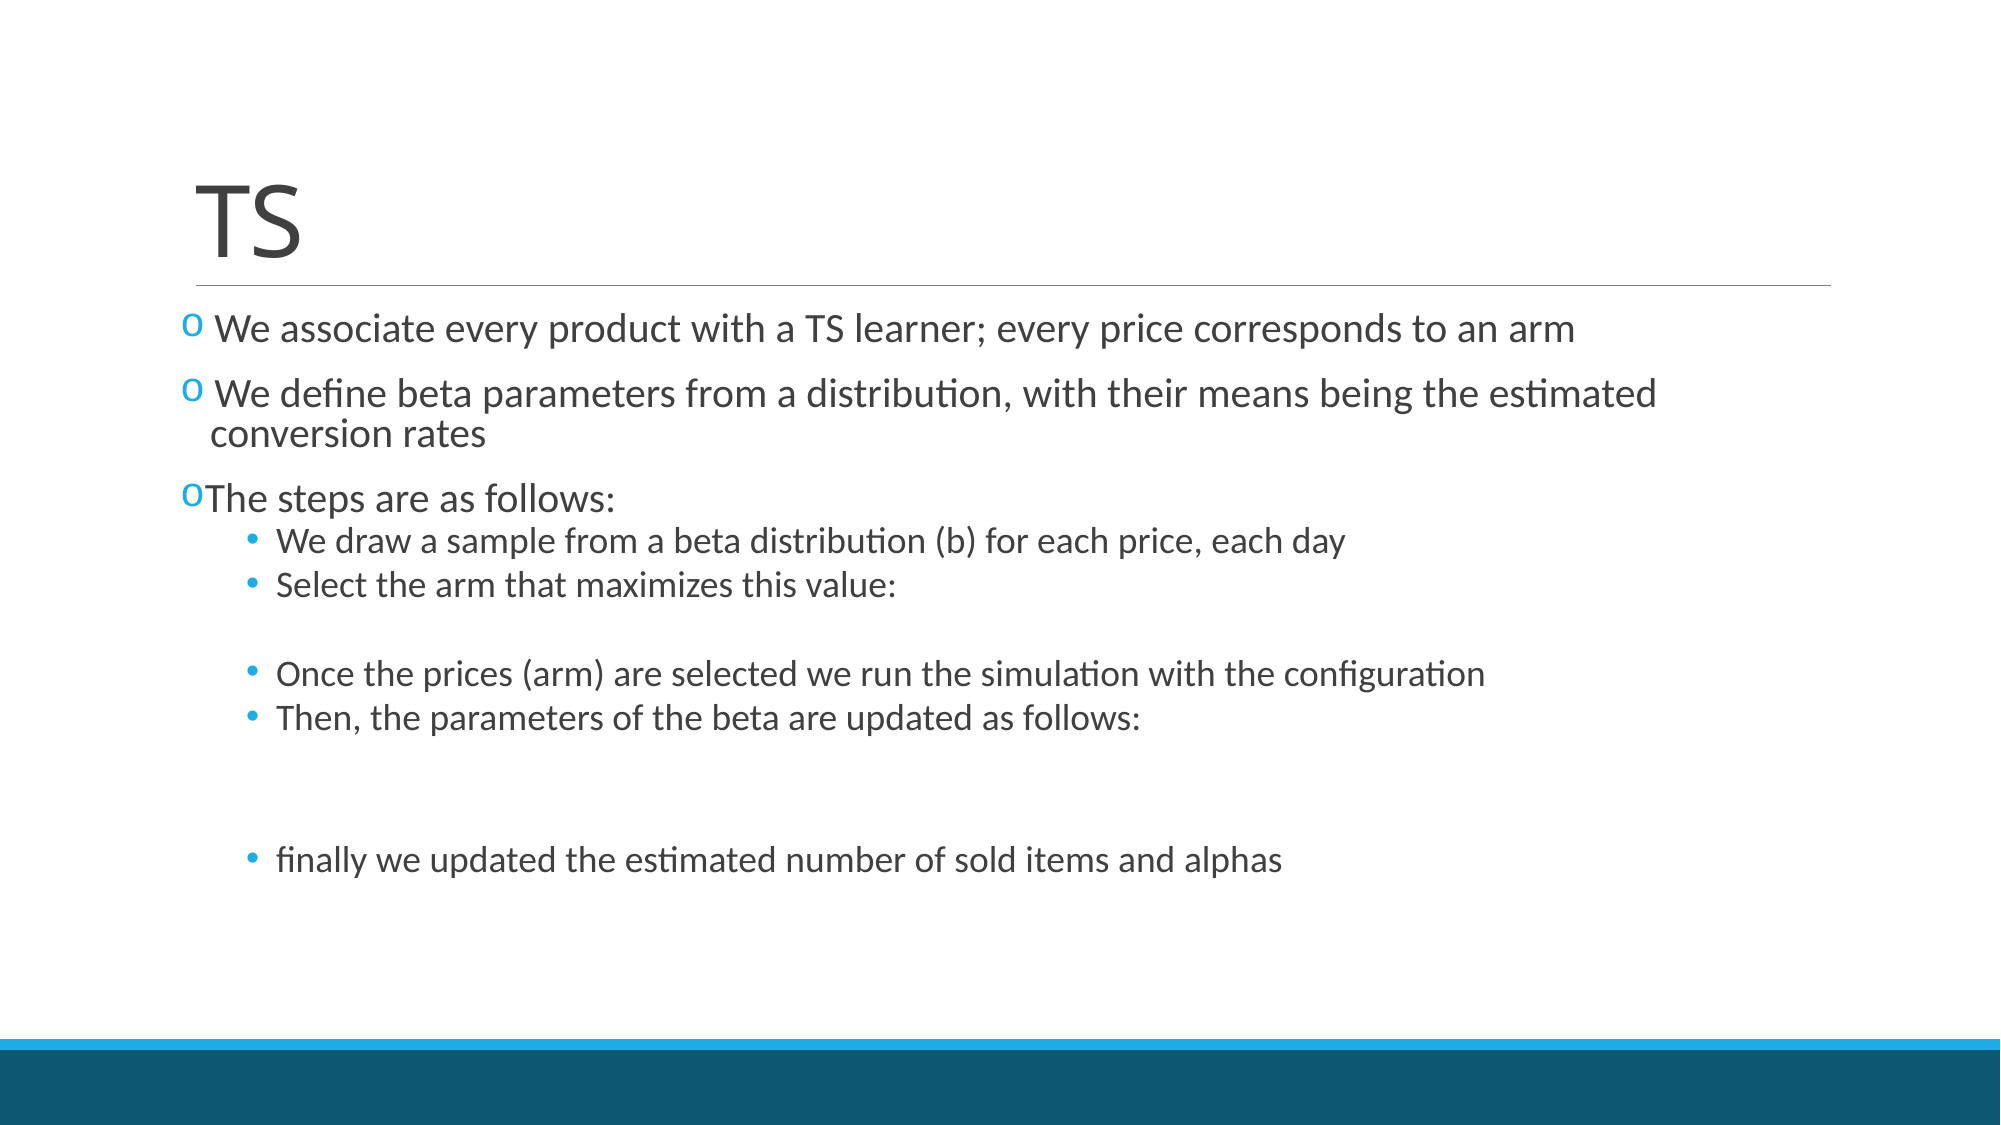

# TS
 We associate every product with a TS learner; every price corresponds to an arm
 We define beta parameters from a distribution, with their means being the estimated conversion rates
The steps are as follows:
We draw a sample from a beta distribution (b) for each price, each day
Select the arm that maximizes this value:
Once the prices (arm) are selected we run the simulation with the configuration
Then, the parameters of the beta are updated as follows:
finally we updated the estimated number of sold items and alphas